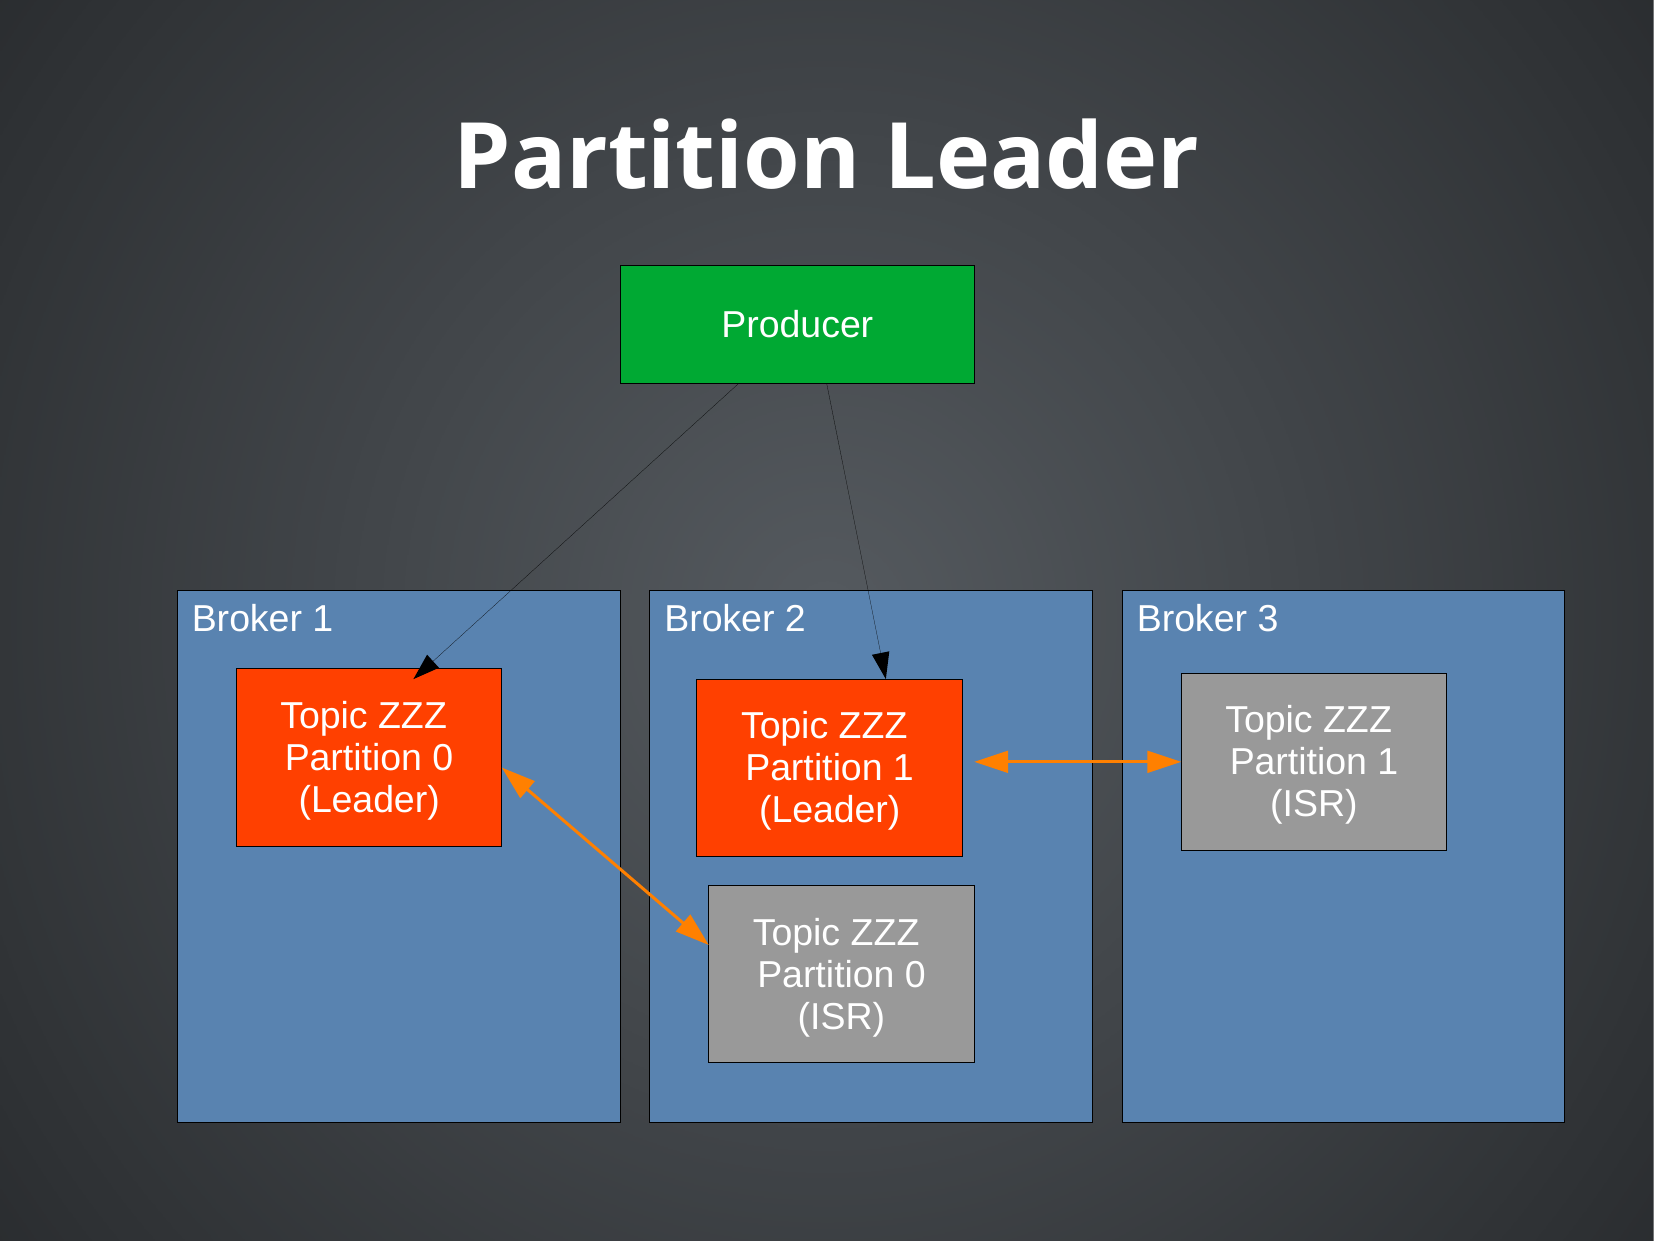

# Partition Leader
Producer
Broker 1
Broker 2
Broker 3
Topic ZZZ
Partition 0
(Leader)
Topic ZZZ
Partition 1
(ISR)
Topic ZZZ
Partition 1
(Leader)
Topic ZZZ
Partition 0
(ISR)